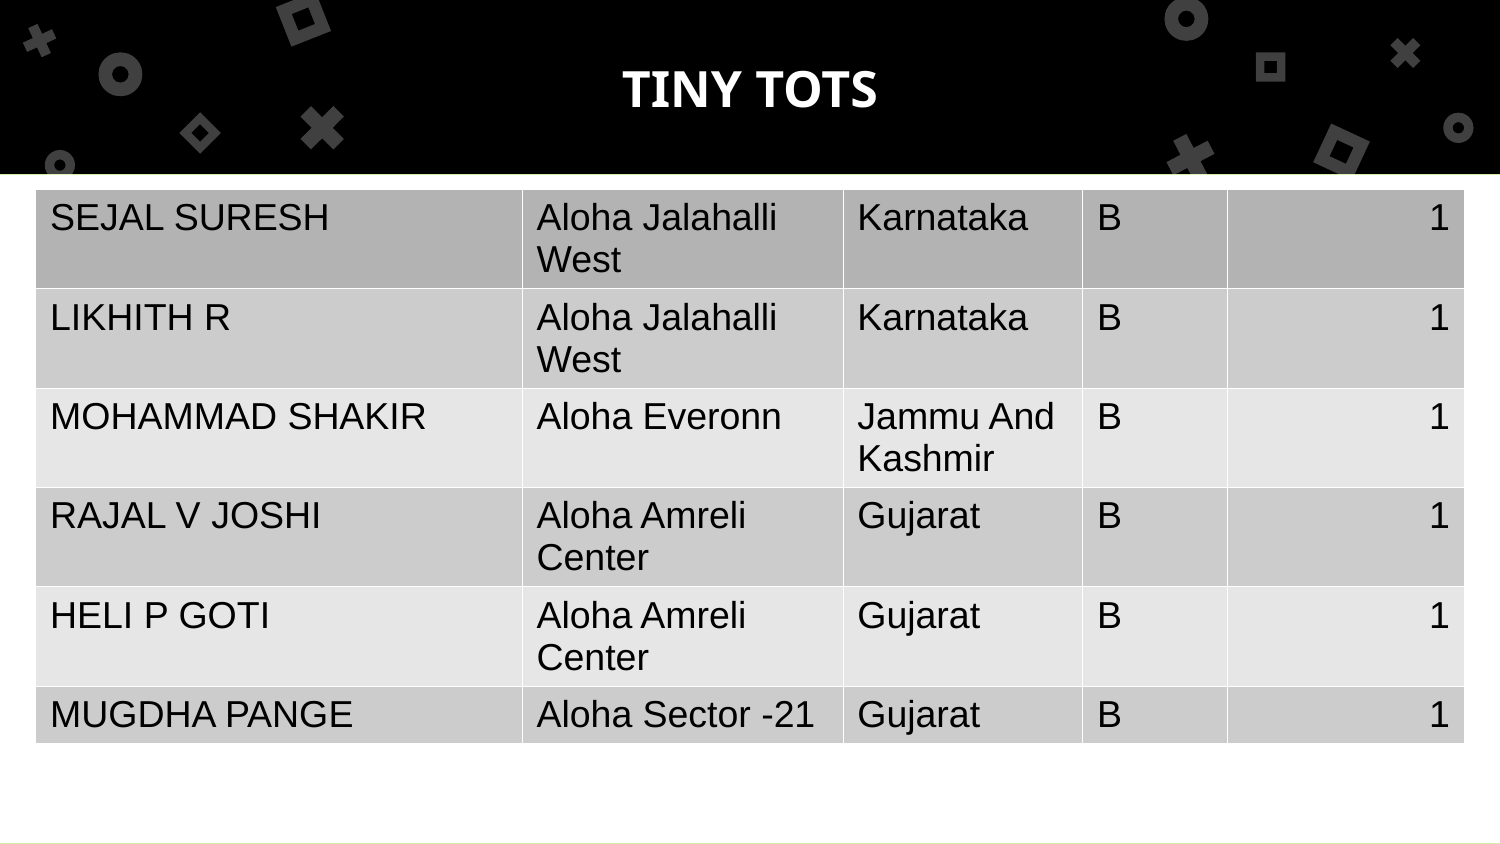

TINY TOTS
| SEJAL SURESH | Aloha Jalahalli West | Karnataka | B | 1 |
| --- | --- | --- | --- | --- |
| LIKHITH R | Aloha Jalahalli West | Karnataka | B | 1 |
| MOHAMMAD SHAKIR | Aloha Everonn | Jammu And Kashmir | B | 1 |
| RAJAL V JOSHI | Aloha Amreli Center | Gujarat | B | 1 |
| HELI P GOTI | Aloha Amreli Center | Gujarat | B | 1 |
| MUGDHA PANGE | Aloha Sector -21 | Gujarat | B | 1 |